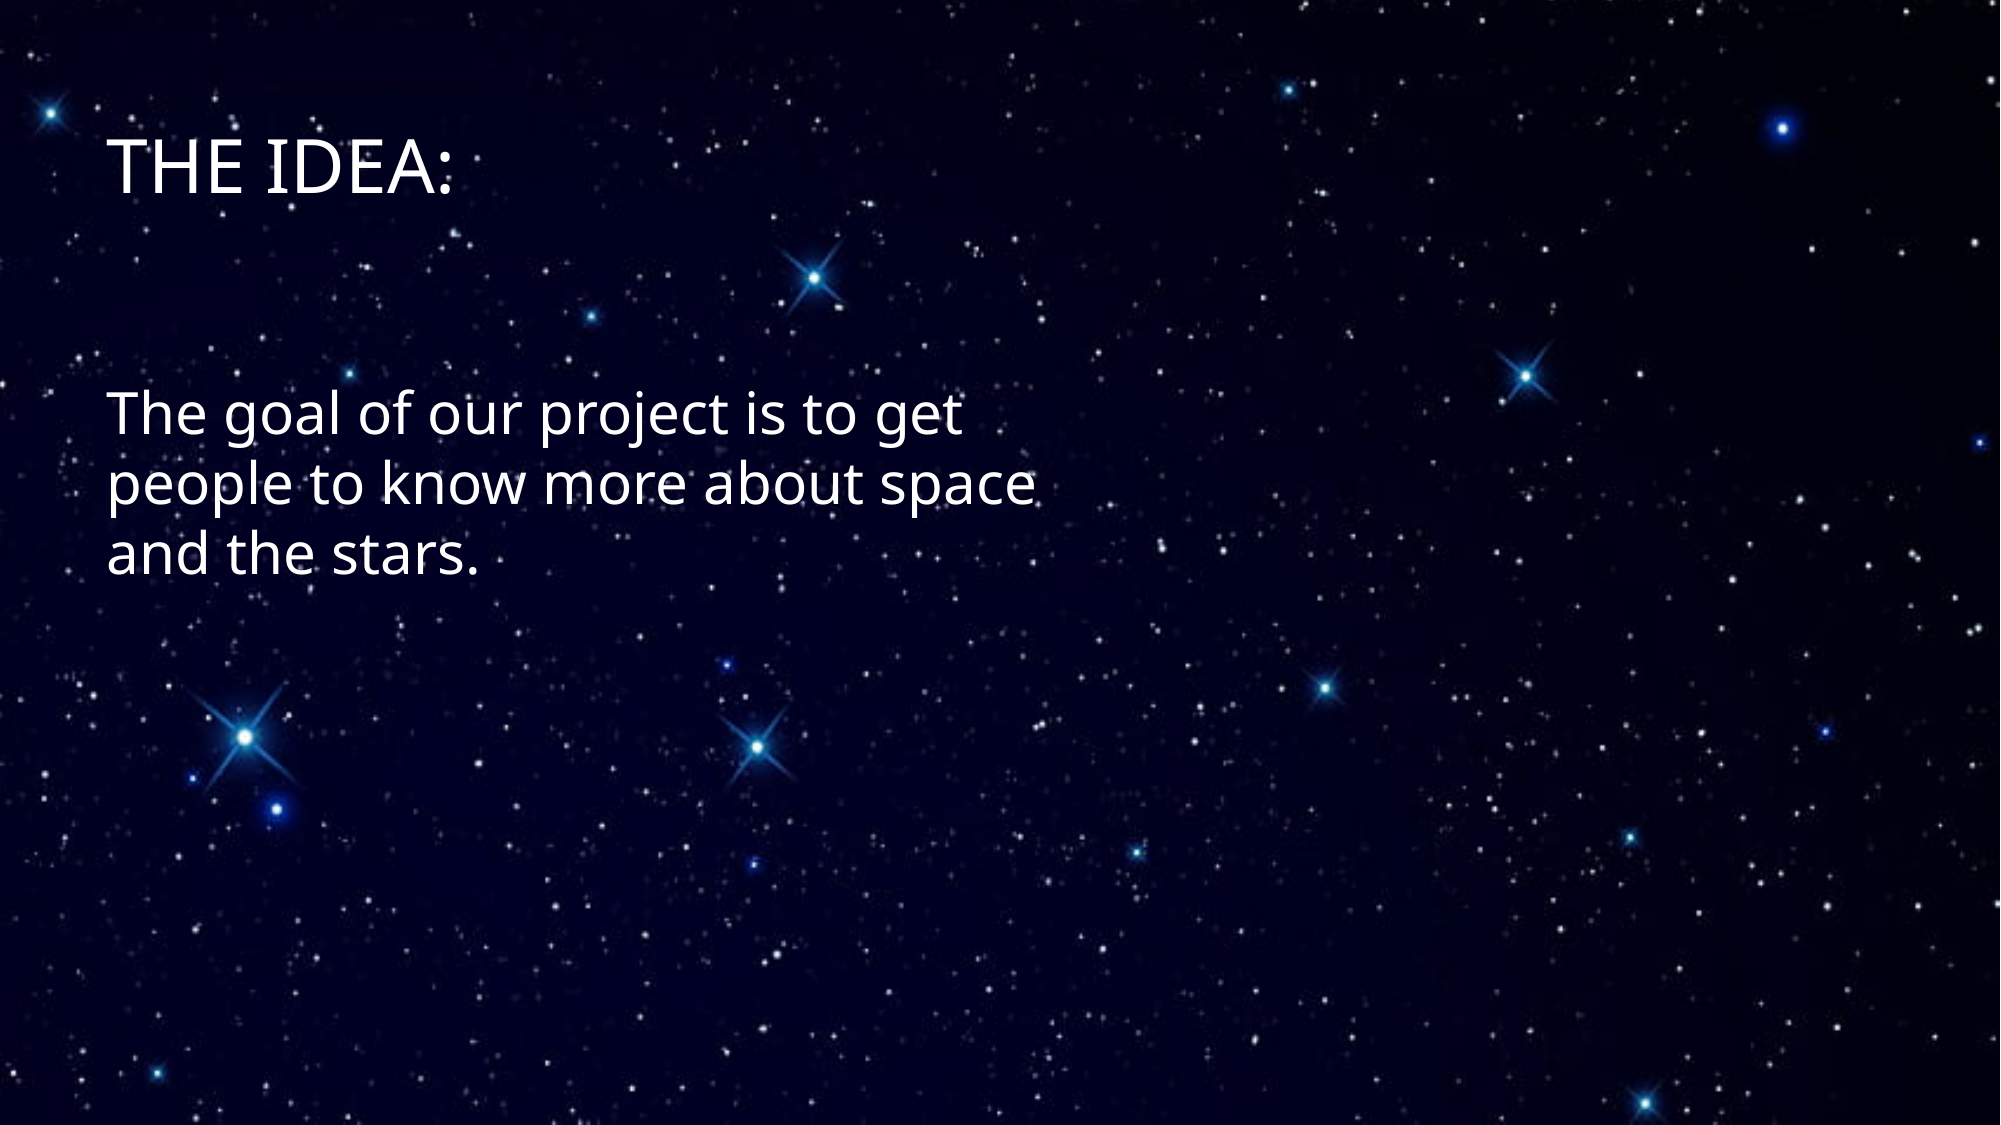

THE IDEA:
The goal of our project is to get people to know more about space and the stars.